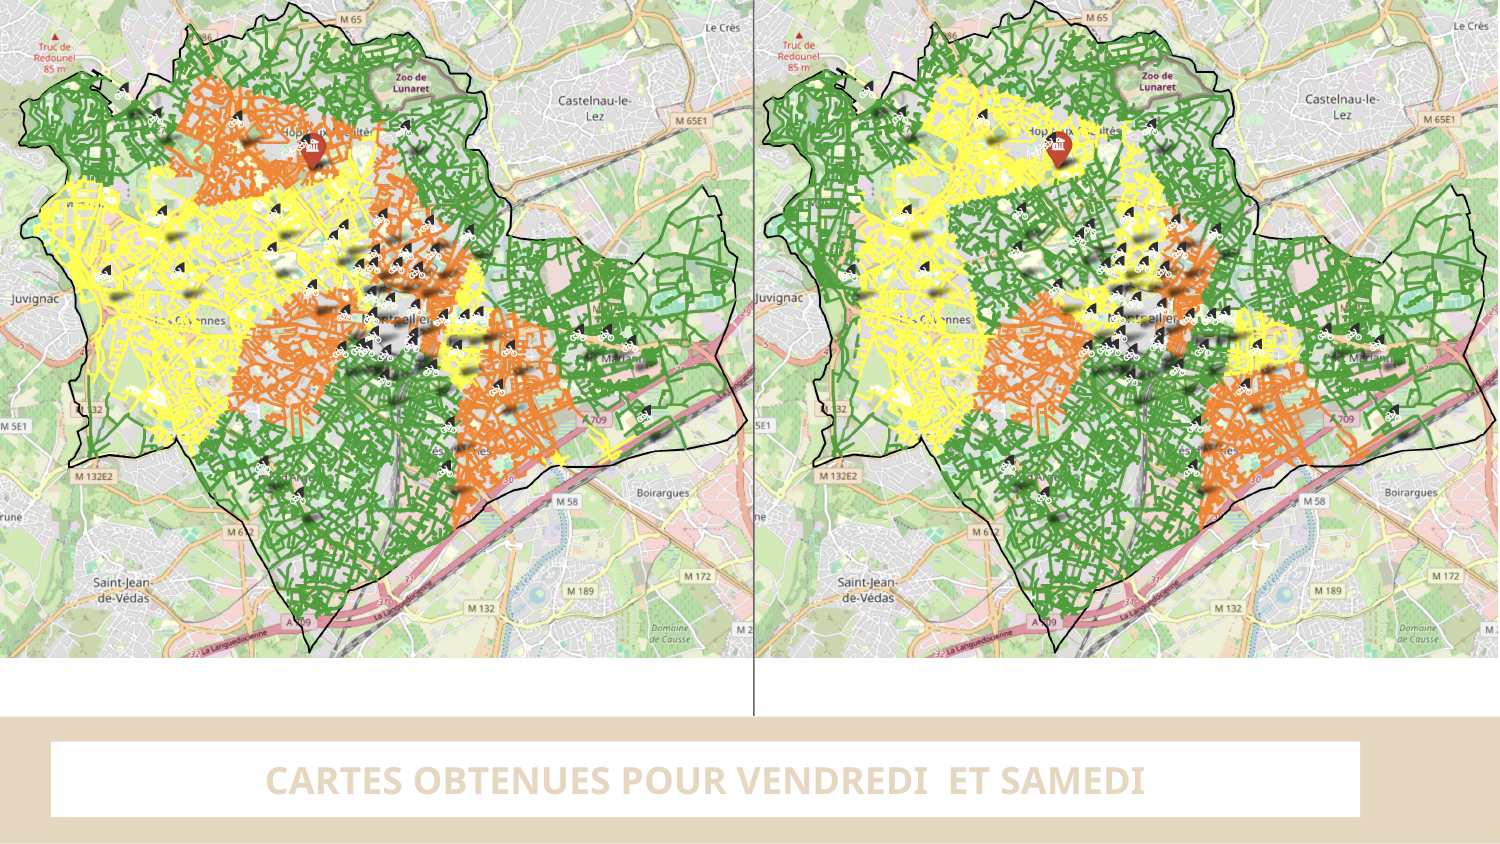

# CARTES OBTENUES POUR VENDREDI ET SAMEDI